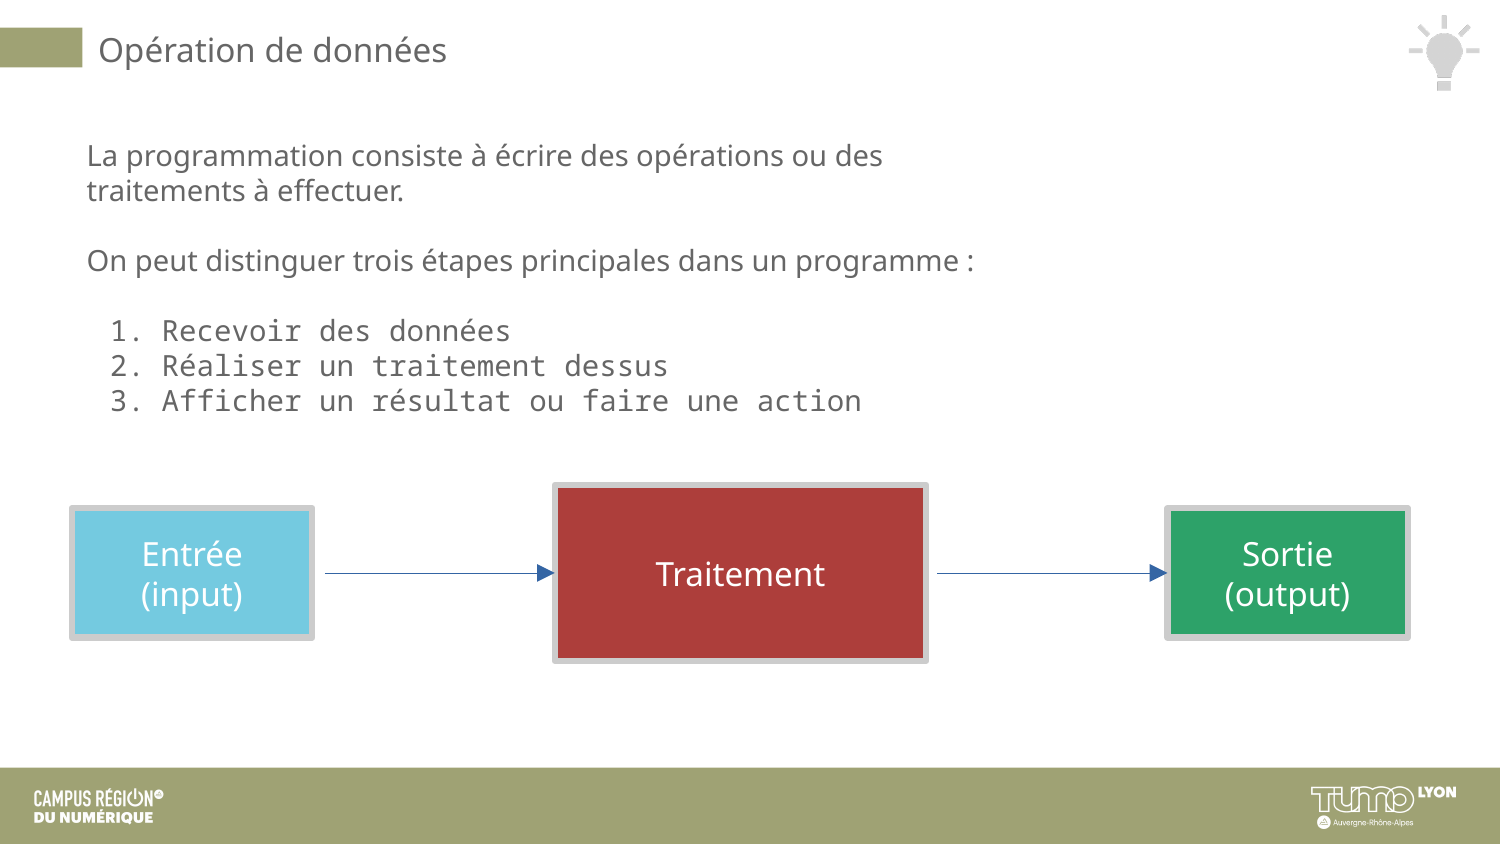

Opération de données
La programmation consiste à écrire des opérations ou des traitements à effectuer.
On peut distinguer trois étapes principales dans un programme :
Recevoir des données
Réaliser un traitement dessus
Afficher un résultat ou faire une action
Traitement
Entrée
(input)
Sortie
(output)